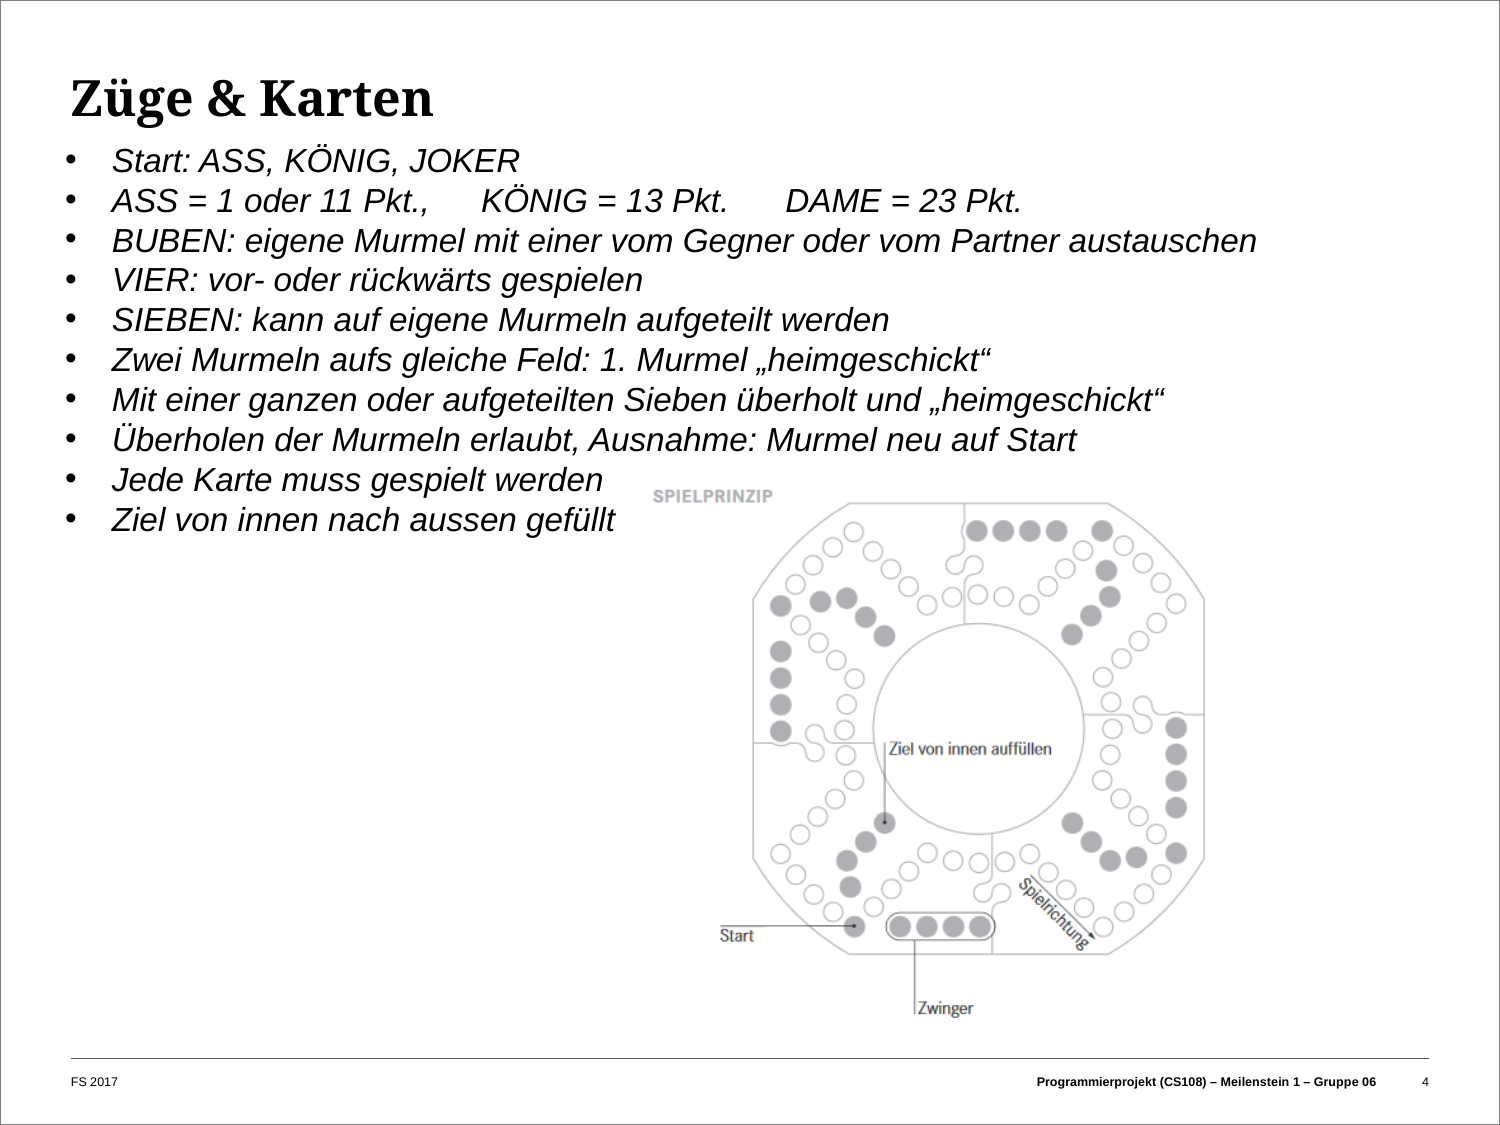

# Züge & Karten
Start: ASS, KÖNIG, JOKER
ASS = 1 oder 11 Pkt.,	KÖNIG = 13 Pkt.	 DAME = 23 Pkt.
BUBEN: eigene Murmel mit einer vom Gegner oder vom Partner austauschen
VIER: vor- oder rückwärts gespielen
SIEBEN: kann auf eigene Murmeln aufgeteilt werden
Zwei Murmeln aufs gleiche Feld: 1. Murmel „heimgeschickt“
Mit einer ganzen oder aufgeteilten Sieben überholt und „heimgeschickt“
Überholen der Murmeln erlaubt, Ausnahme: Murmel neu auf Start
Jede Karte muss gespielt werden
Ziel von innen nach aussen gefüllt
FS 2017
Programmierprojekt (CS108) – Meilenstein 1 – Gruppe 06